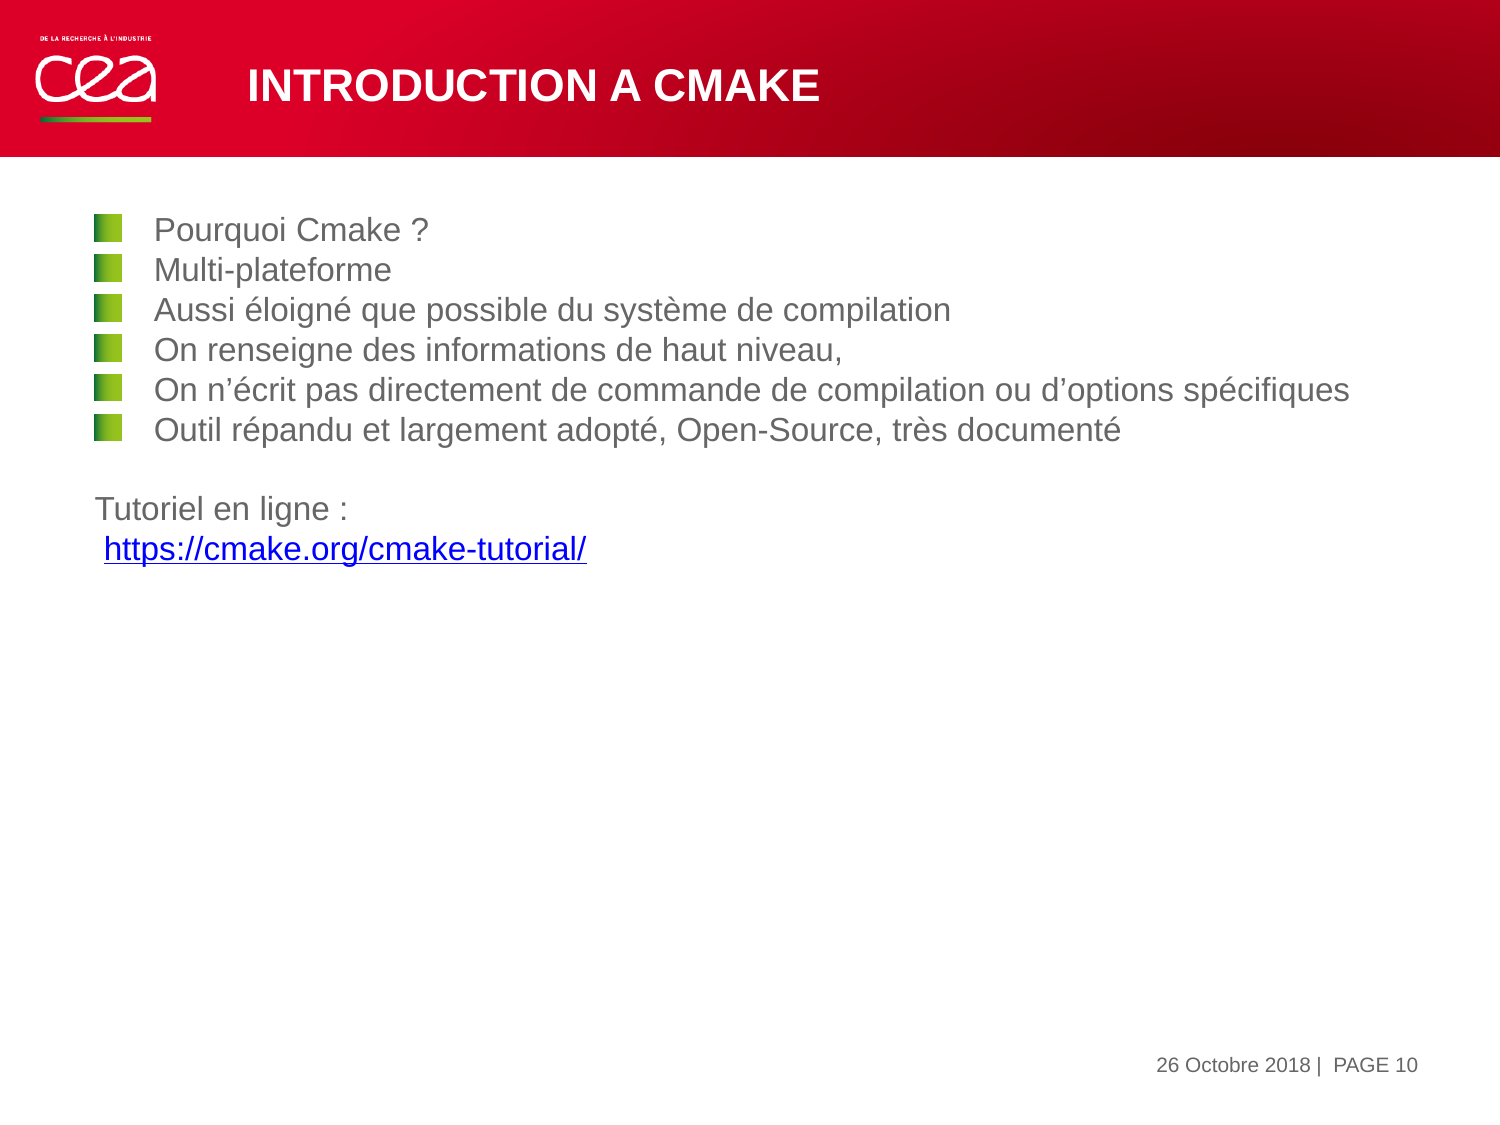

# Introduction a cmake
Pourquoi Cmake ?
Multi-plateforme
Aussi éloigné que possible du système de compilation
On renseigne des informations de haut niveau,
On n’écrit pas directement de commande de compilation ou d’options spécifiques
Outil répandu et largement adopté, Open-Source, très documenté
Tutoriel en ligne :
 https://cmake.org/cmake-tutorial/
| PAGE
26 Octobre 2018